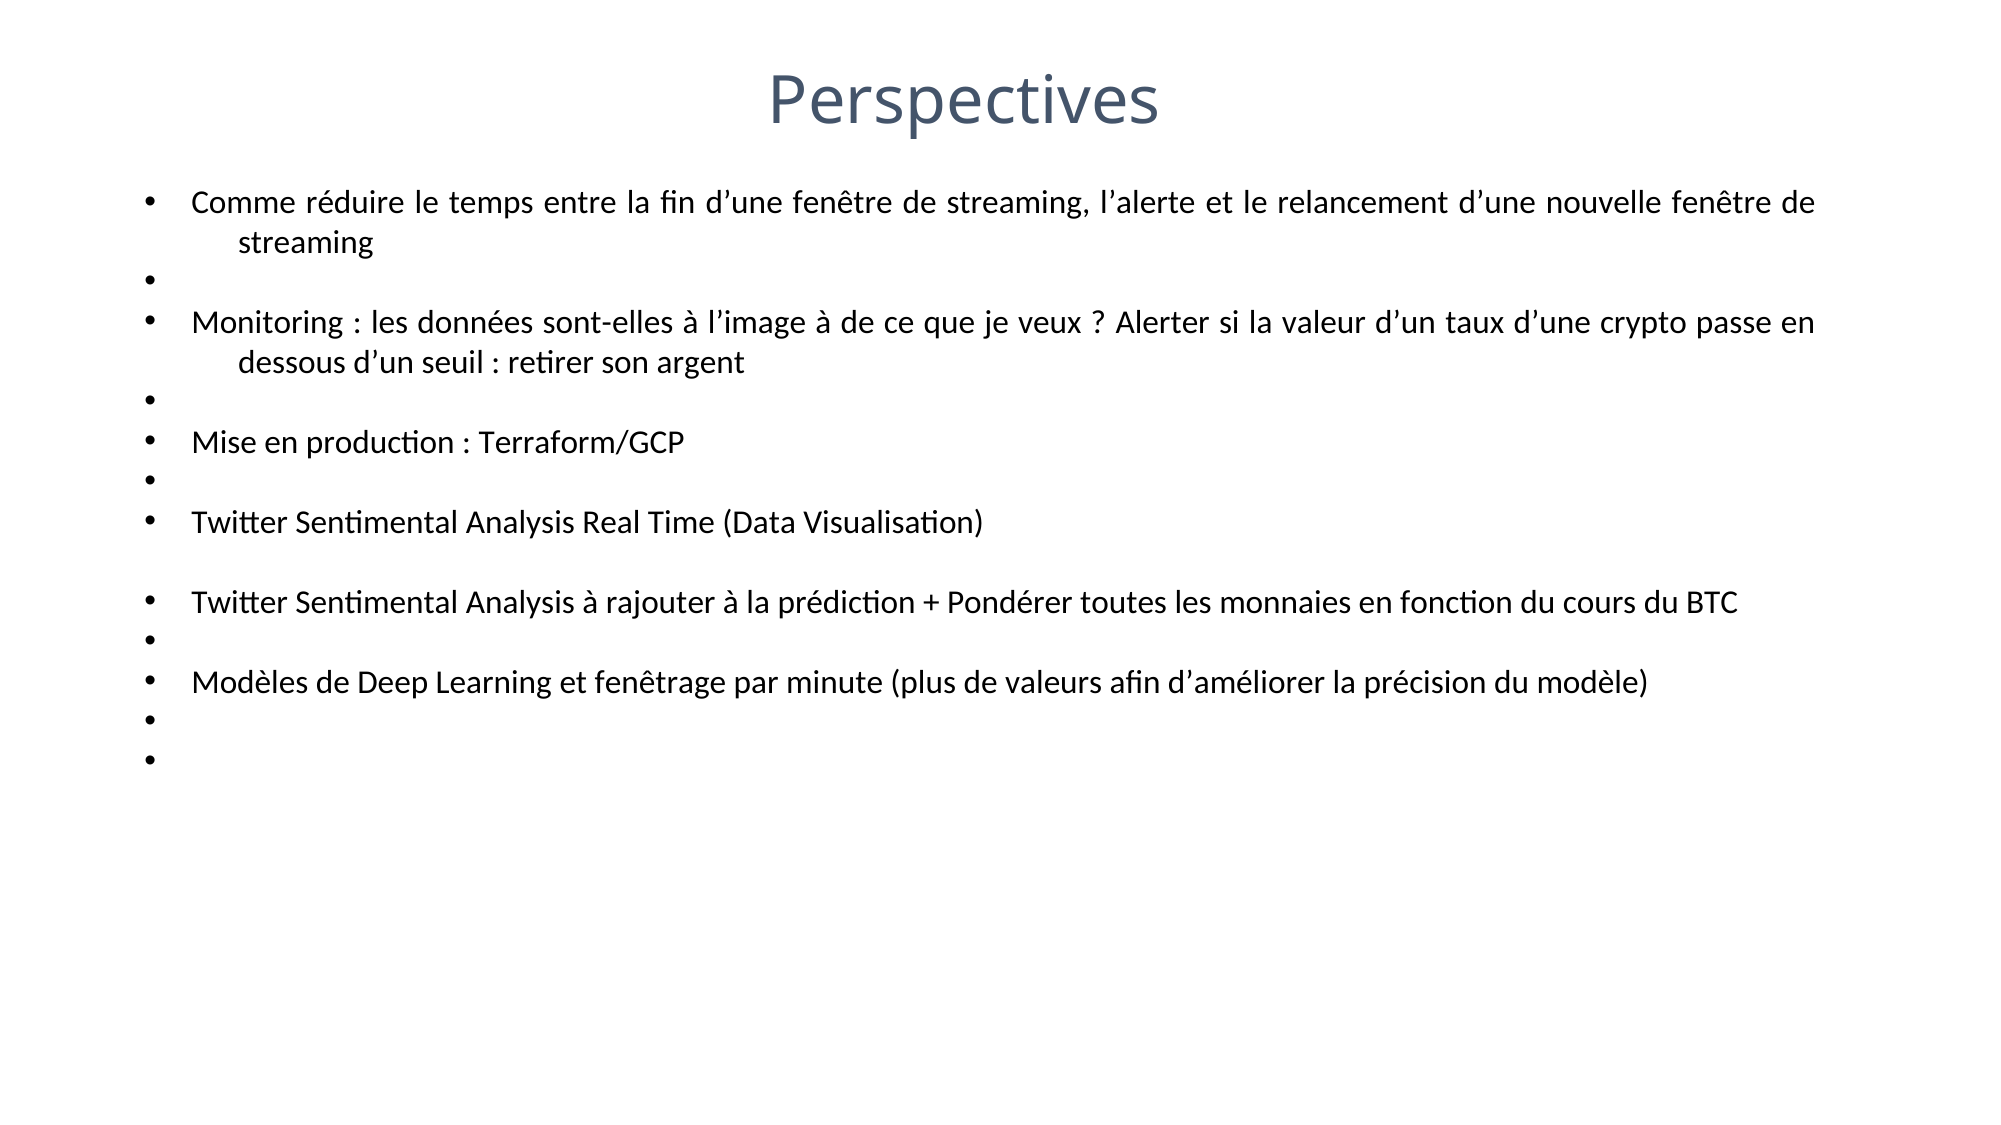

# Perspectives
Comme réduire le temps entre la fin d’une fenêtre de streaming, l’alerte et le relancement d’une nouvelle fenêtre de streaming
Monitoring : les données sont-elles à l’image à de ce que je veux ? Alerter si la valeur d’un taux d’une crypto passe en dessous d’un seuil : retirer son argent
Mise en production : Terraform/GCP
Twitter Sentimental Analysis Real Time (Data Visualisation)
Twitter Sentimental Analysis à rajouter à la prédiction + Pondérer toutes les monnaies en fonction du cours du BTC
Modèles de Deep Learning et fenêtrage par minute (plus de valeurs afin d’améliorer la précision du modèle)